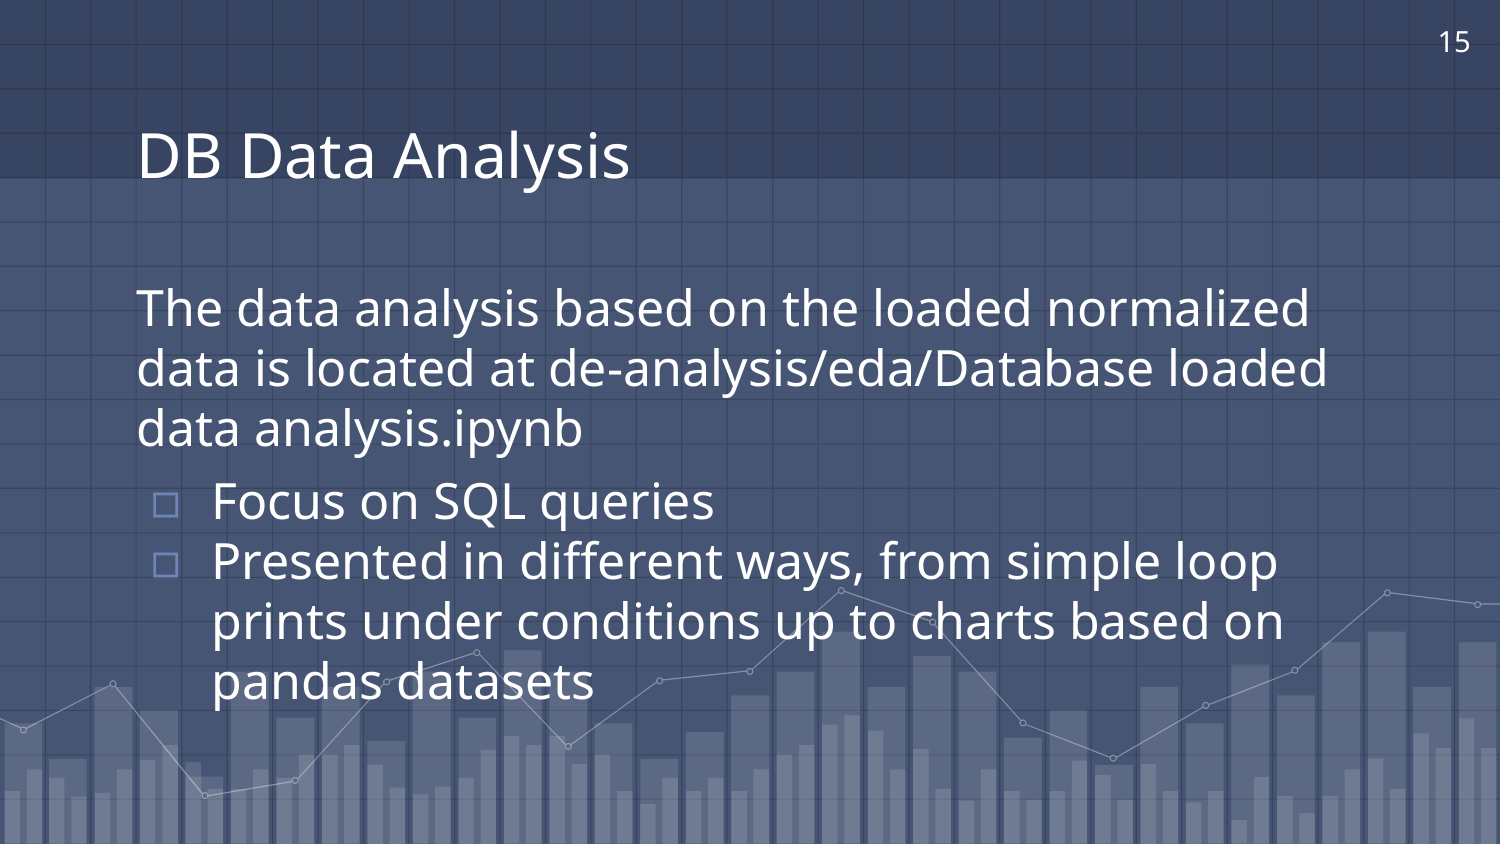

# DB Data Analysis
The data analysis based on the loaded normalized data is located at de-analysis/eda/Database loaded data analysis.ipynb
Focus on SQL queries
Presented in different ways, from simple loop prints under conditions up to charts based on pandas datasets